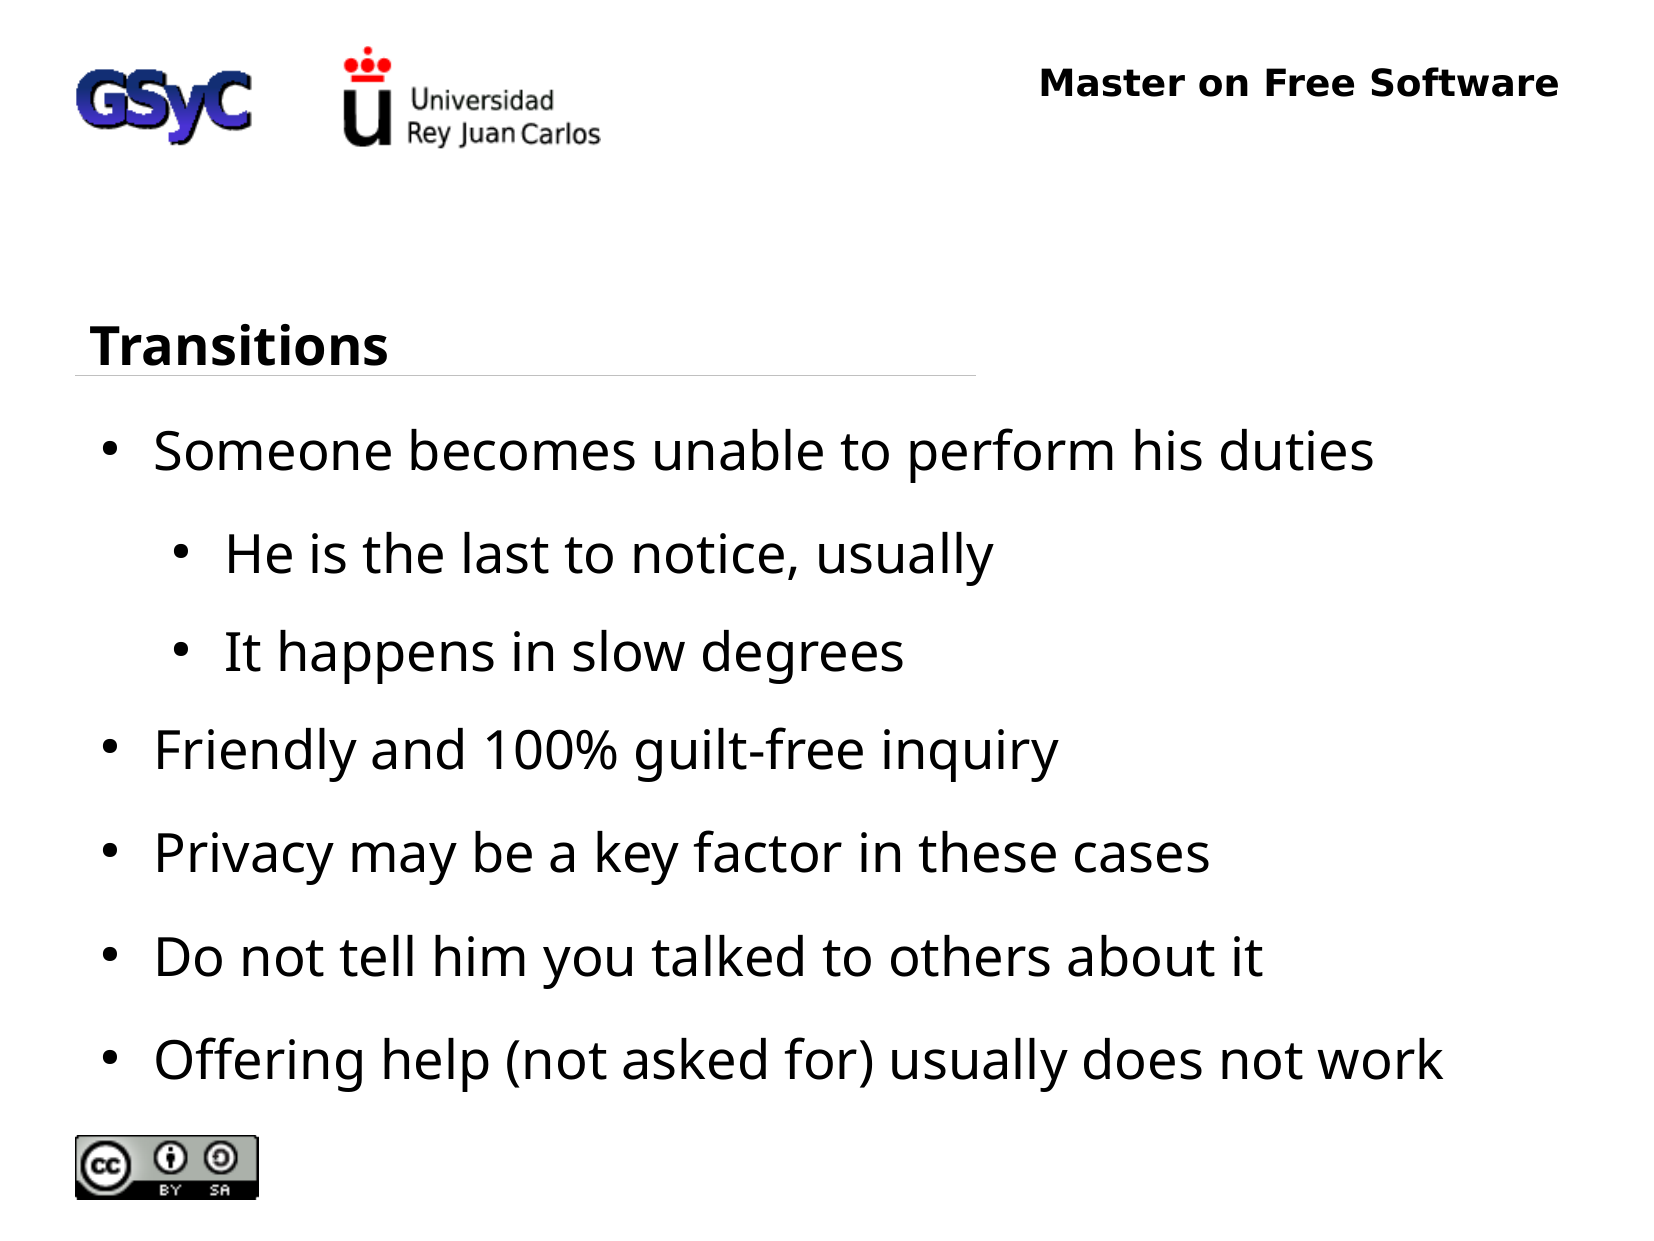

Transitions
# Someone becomes unable to perform his duties
He is the last to notice, usually
It happens in slow degrees
Friendly and 100% guilt-free inquiry
Privacy may be a key factor in these cases
Do not tell him you talked to others about it
Offering help (not asked for) usually does not work